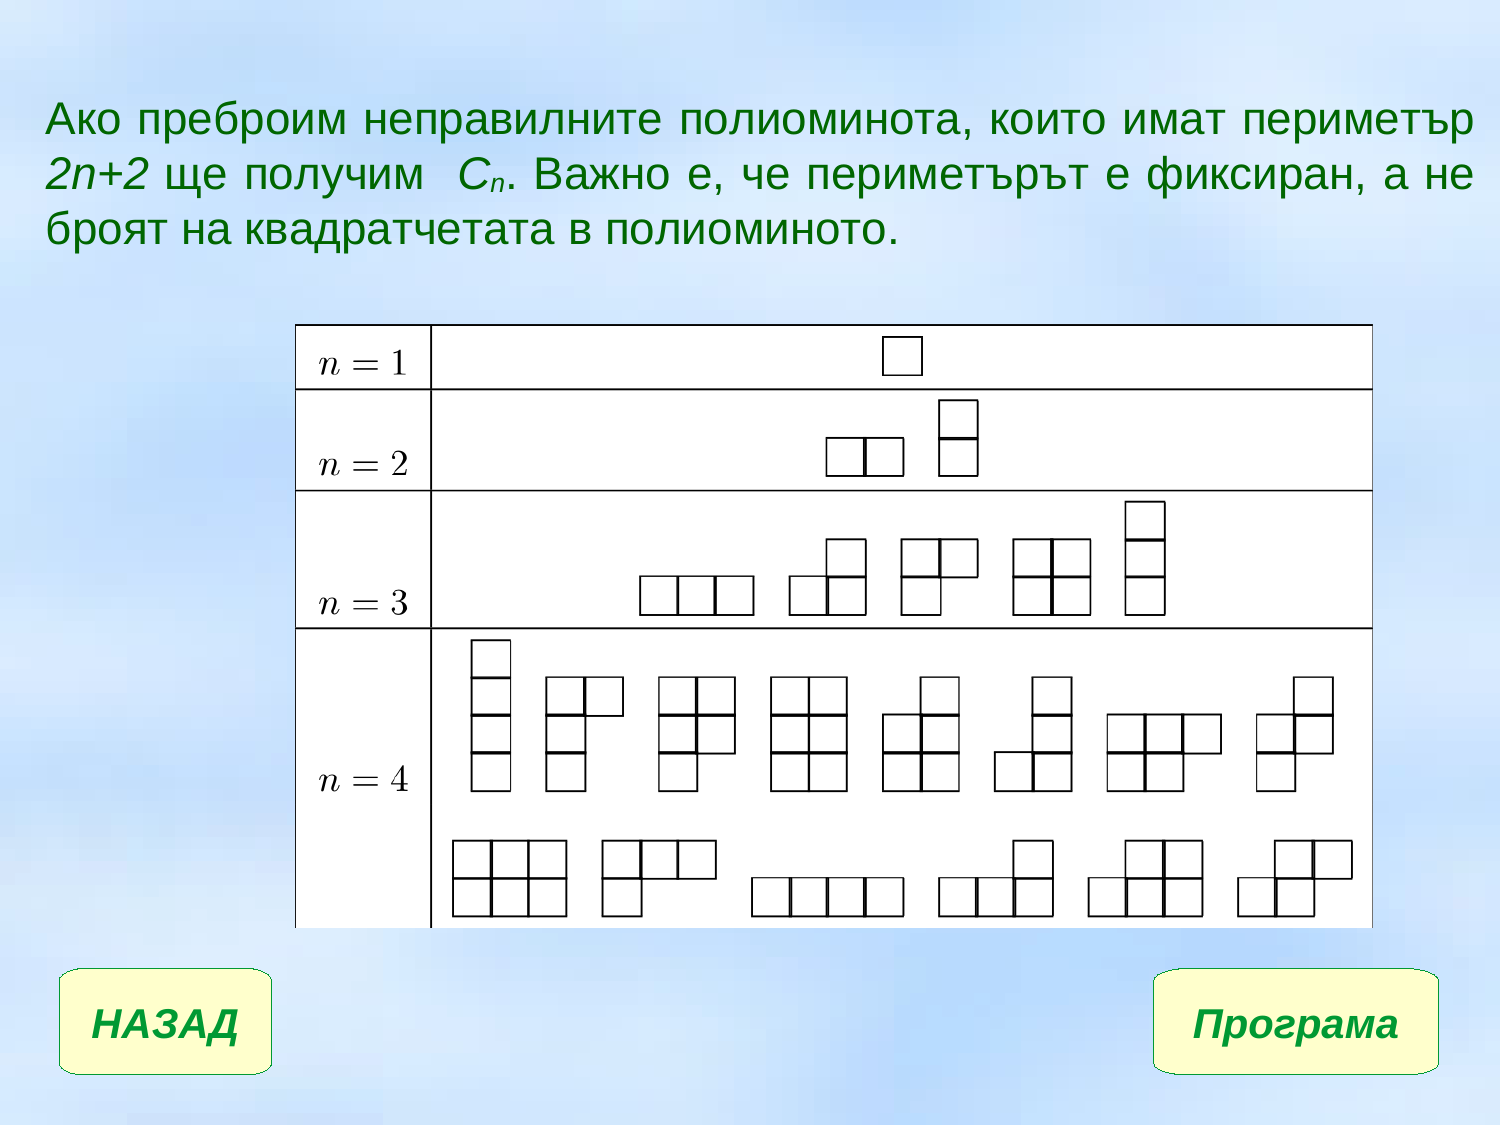

Ако преброим неправилните полиоминота, които имат периметър 2n+2 ще получим Cn. Важно е, че периметърът е фиксиран, а не броят на квадратчетата в полиоминото.
НАЗАД
Програма